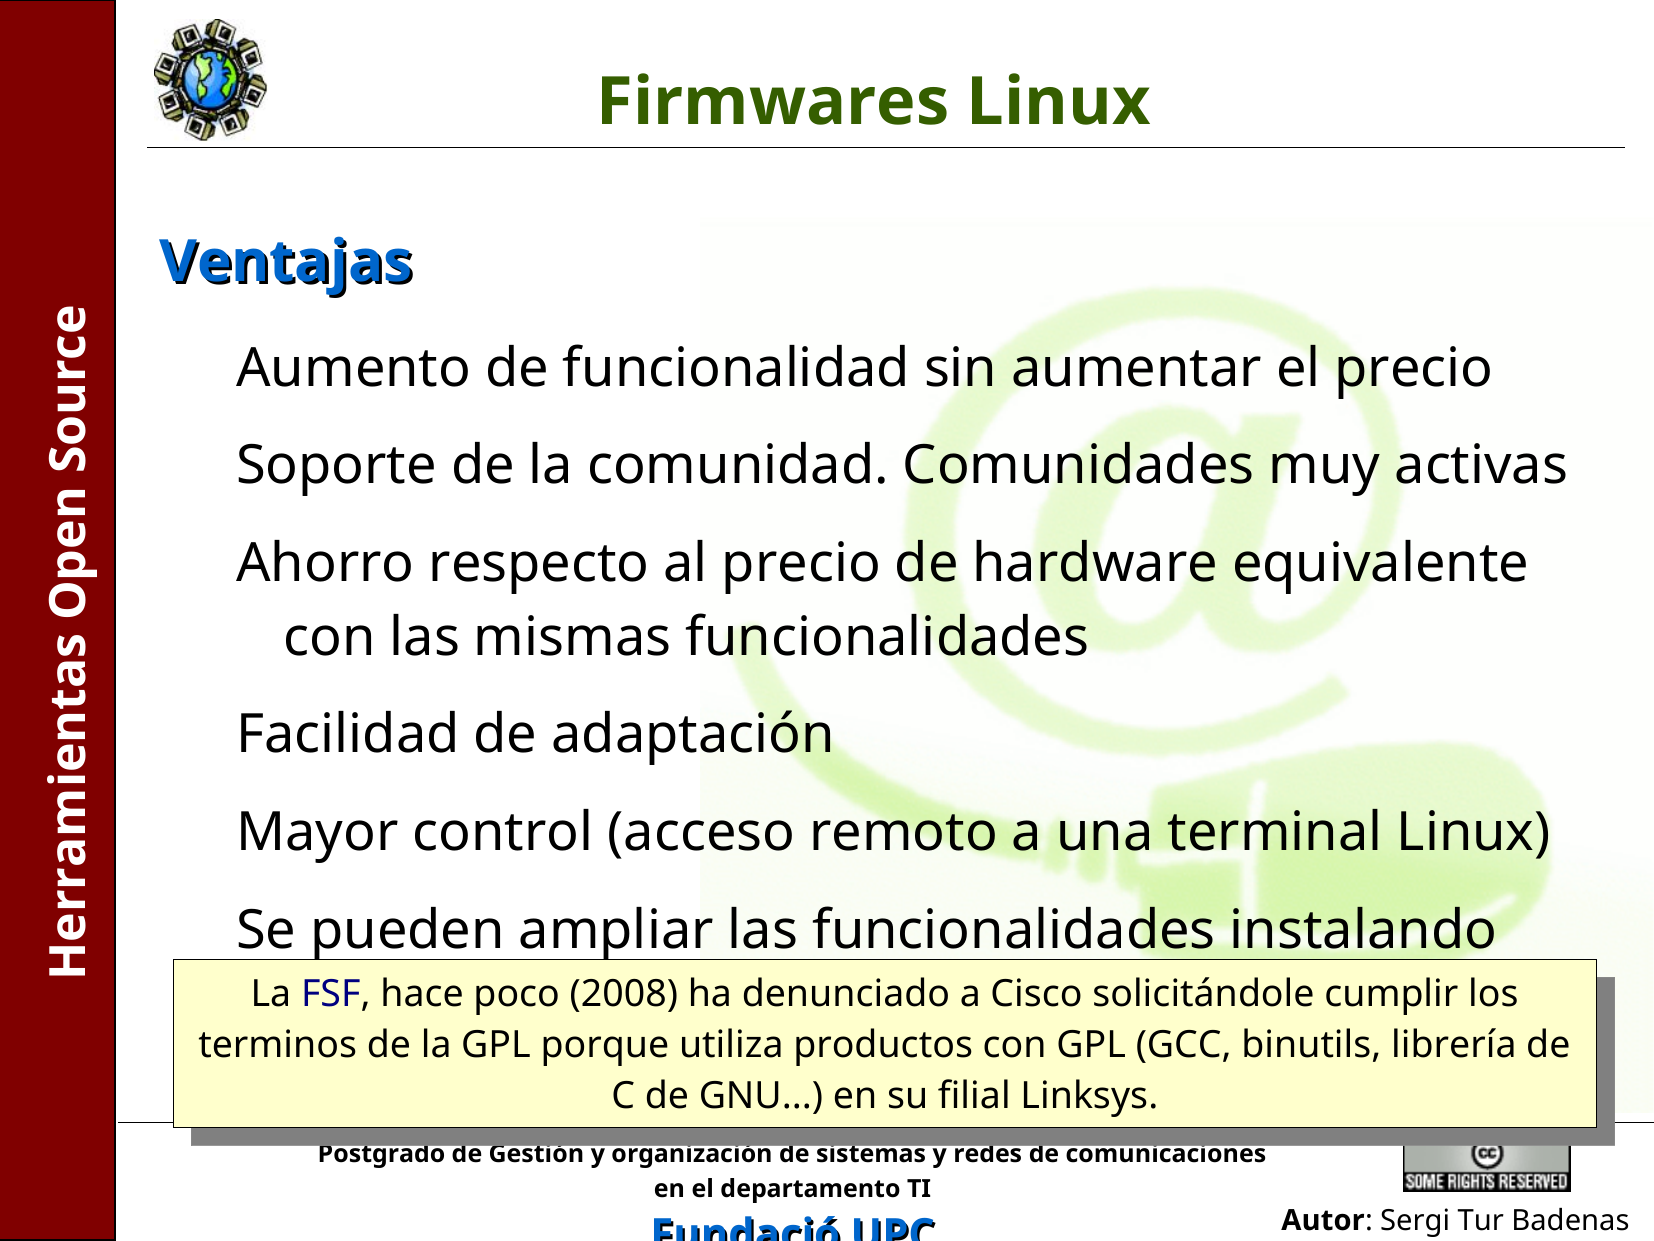

# Firmwares Linux
Ventajas
Aumento de funcionalidad sin aumentar el precio
Soporte de la comunidad. Comunidades muy activas
Ahorro respecto al precio de hardware equivalente con las mismas funcionalidades
Facilidad de adaptación
Mayor control (acceso remoto a una terminal Linux)
Se pueden ampliar las funcionalidades instalando software libre adicional.
A menudo ya lo estamos utilizando sin saberlo...
La FSF, hace poco (2008) ha denunciado a Cisco solicitándole cumplir los terminos de la GPL porque utiliza productos con GPL (GCC, binutils, librería de C de GNU...) en su filial Linksys.